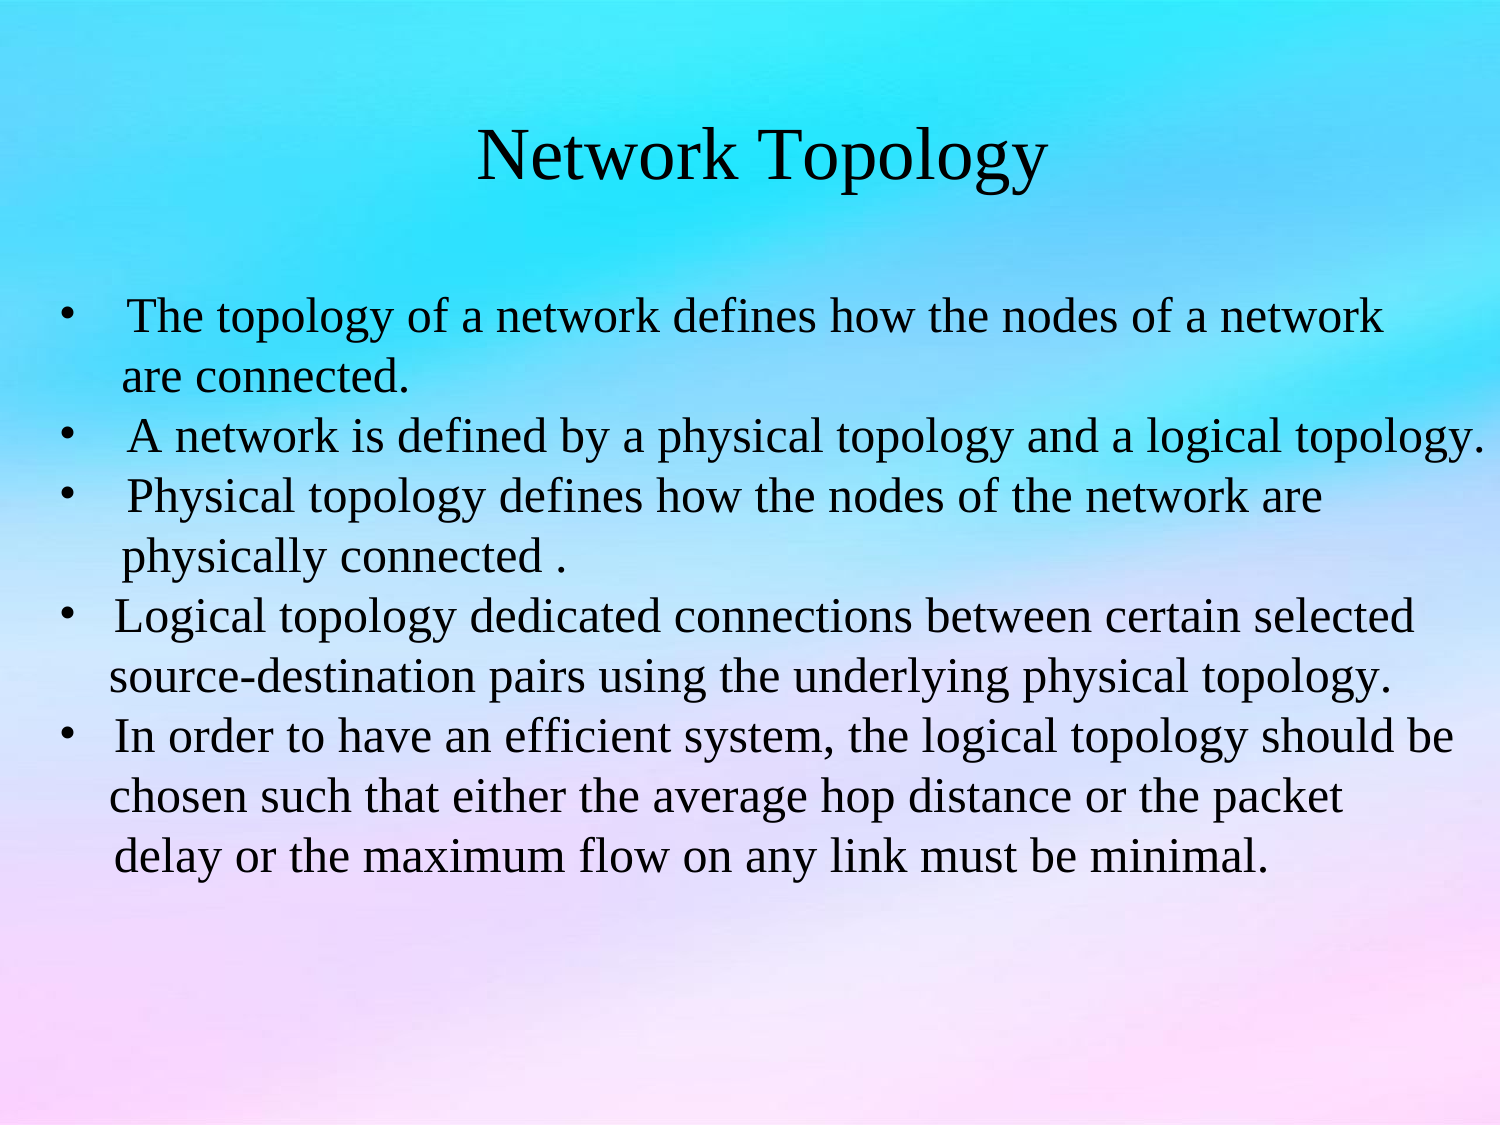

# Network Topology
 The topology of a network defines how the nodes of a network
 are connected.
 A network is defined by a physical topology and a logical topology.
 Physical topology defines how the nodes of the network are
 physically connected .
 Logical topology dedicated connections between certain selected
 source-destination pairs using the underlying physical topology.
 In order to have an efficient system, the logical topology should be
 chosen such that either the average hop distance or the packet
 delay or the maximum flow on any link must be minimal.